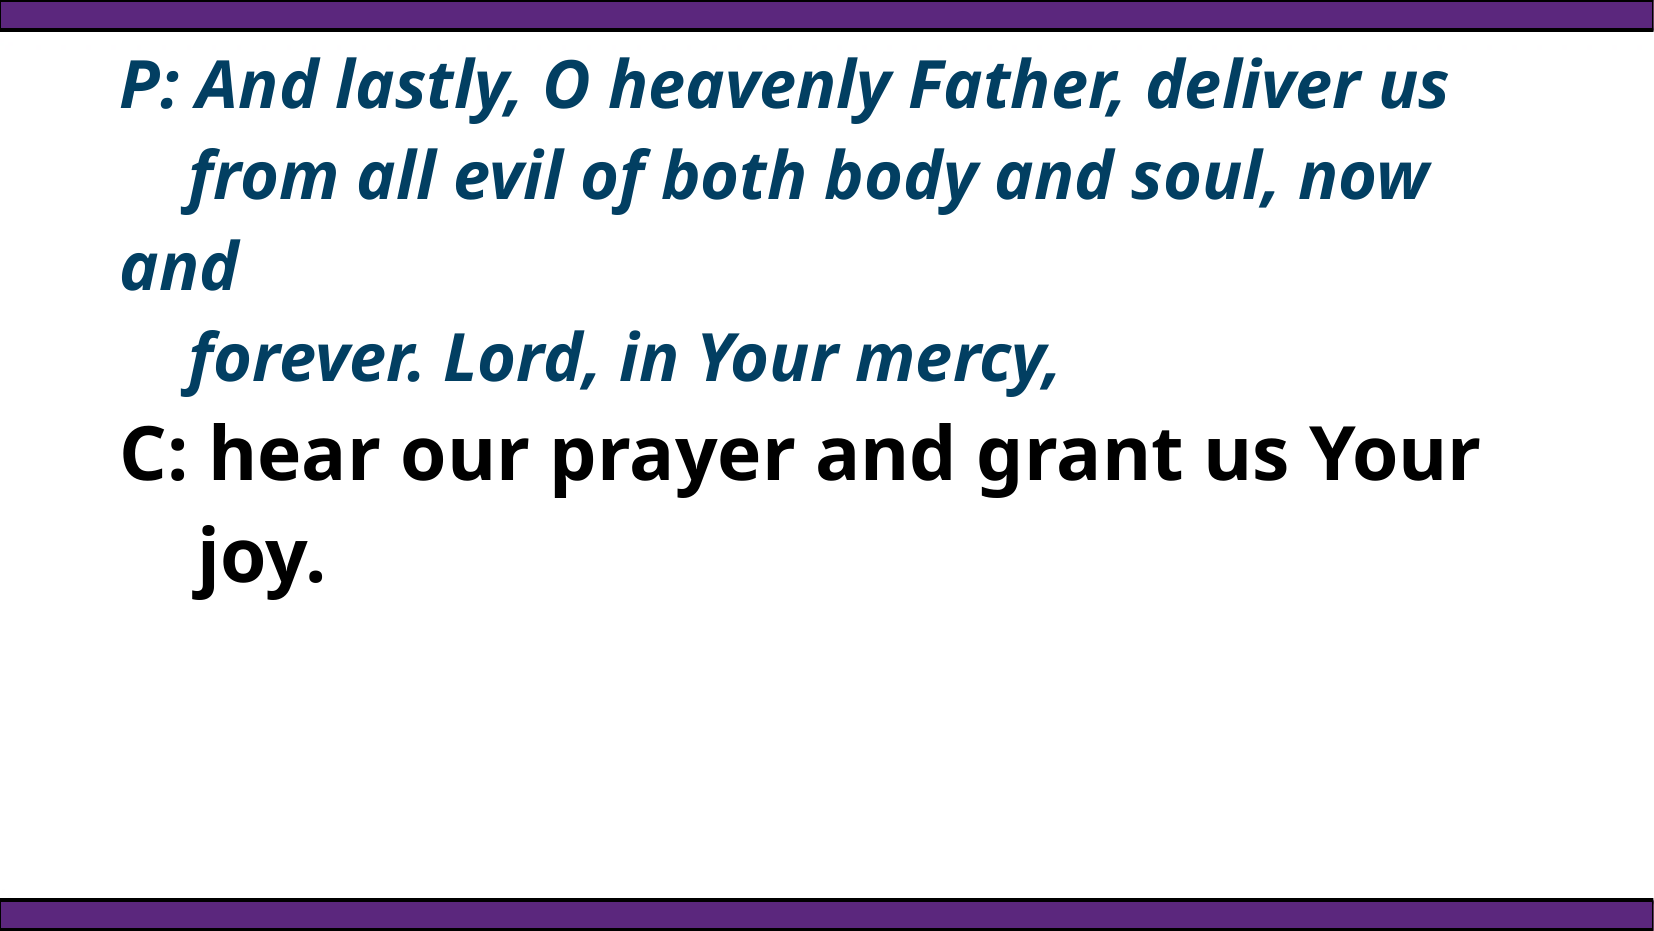

P: And lastly, O heavenly Father, deliver us
 from all evil of both body and soul, now and
 forever. Lord, in Your mercy,
C: hear our prayer and grant us Your
 joy.